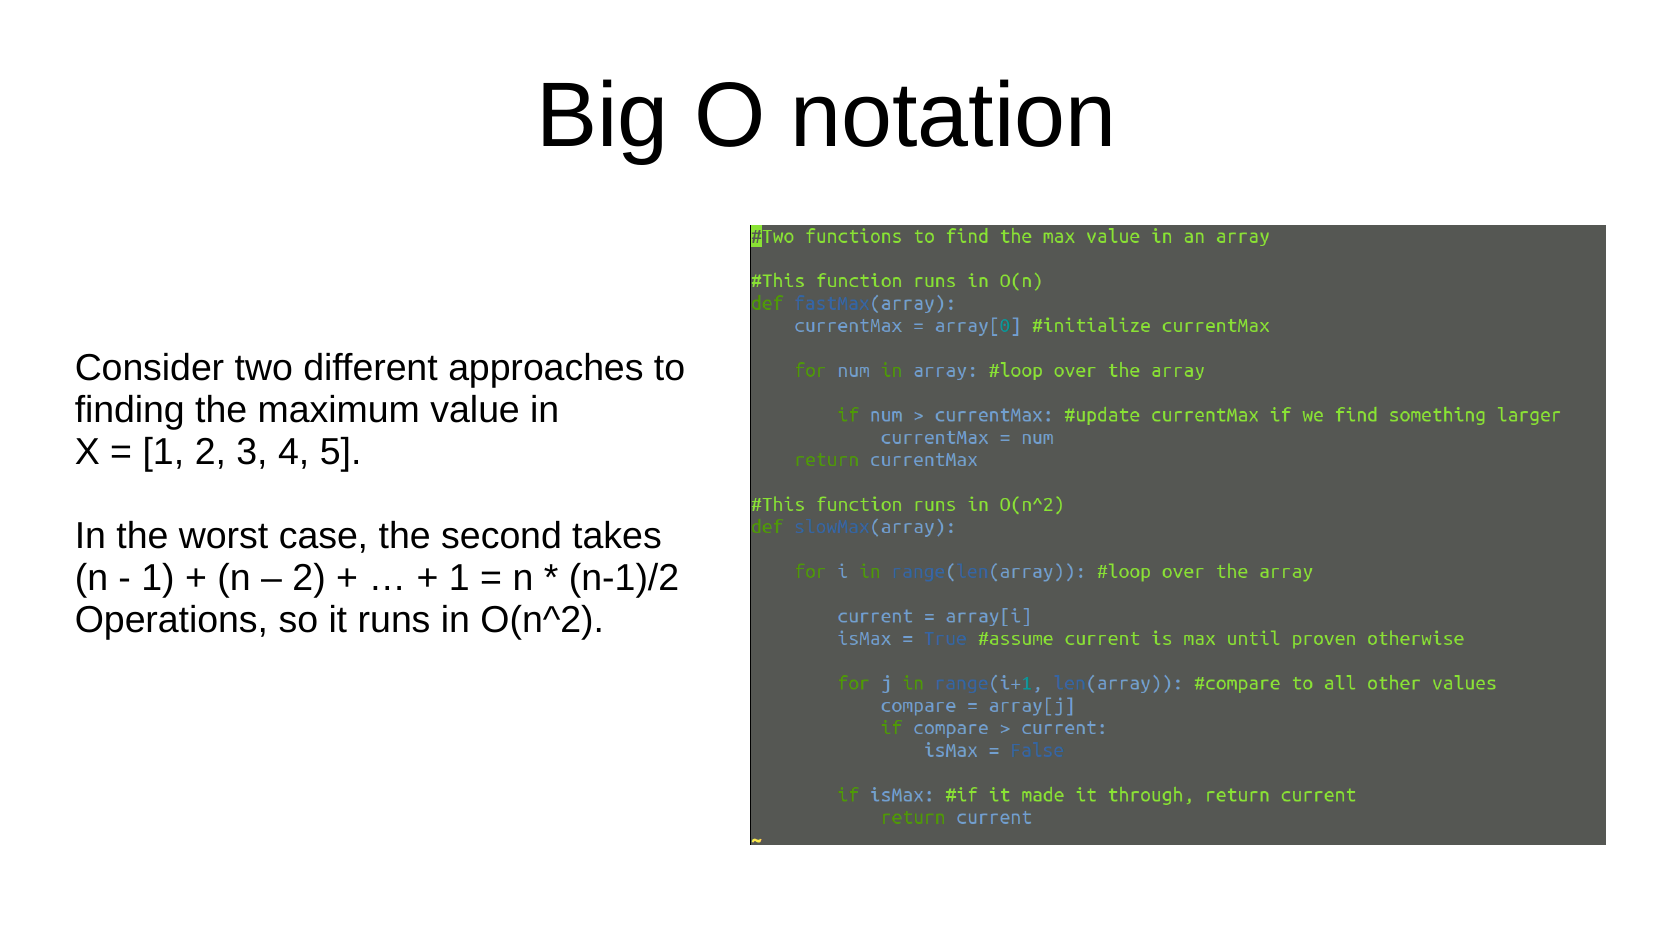

# Big O notation
Consider two different approaches to finding the maximum value in
X = [1, 2, 3, 4, 5].
In the worst case, the second takes
(n - 1) + (n – 2) + … + 1 = n * (n-1)/2
Operations, so it runs in O(n^2).